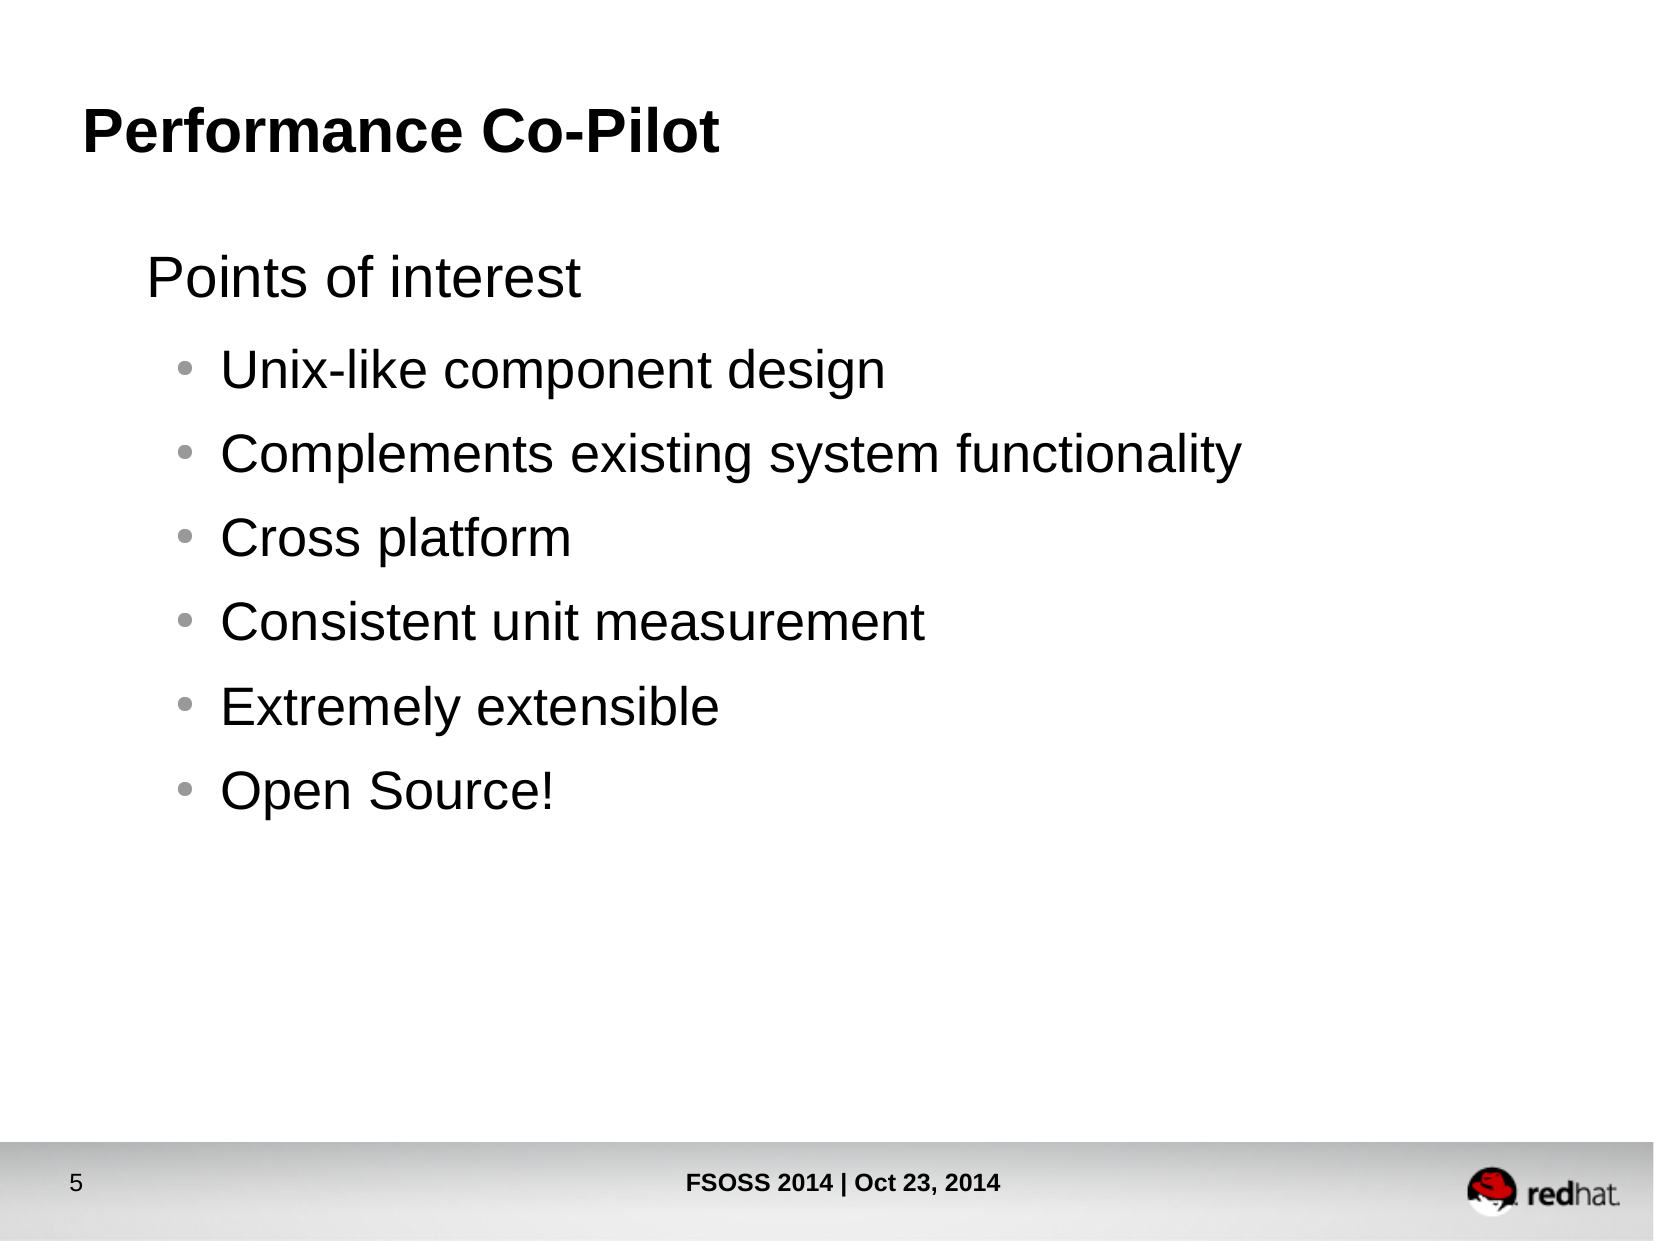

# Performance Co-Pilot
Points of interest
Unix-like component design
Complements existing system functionality
Cross platform
Consistent unit measurement
Extremely extensible
Open Source!